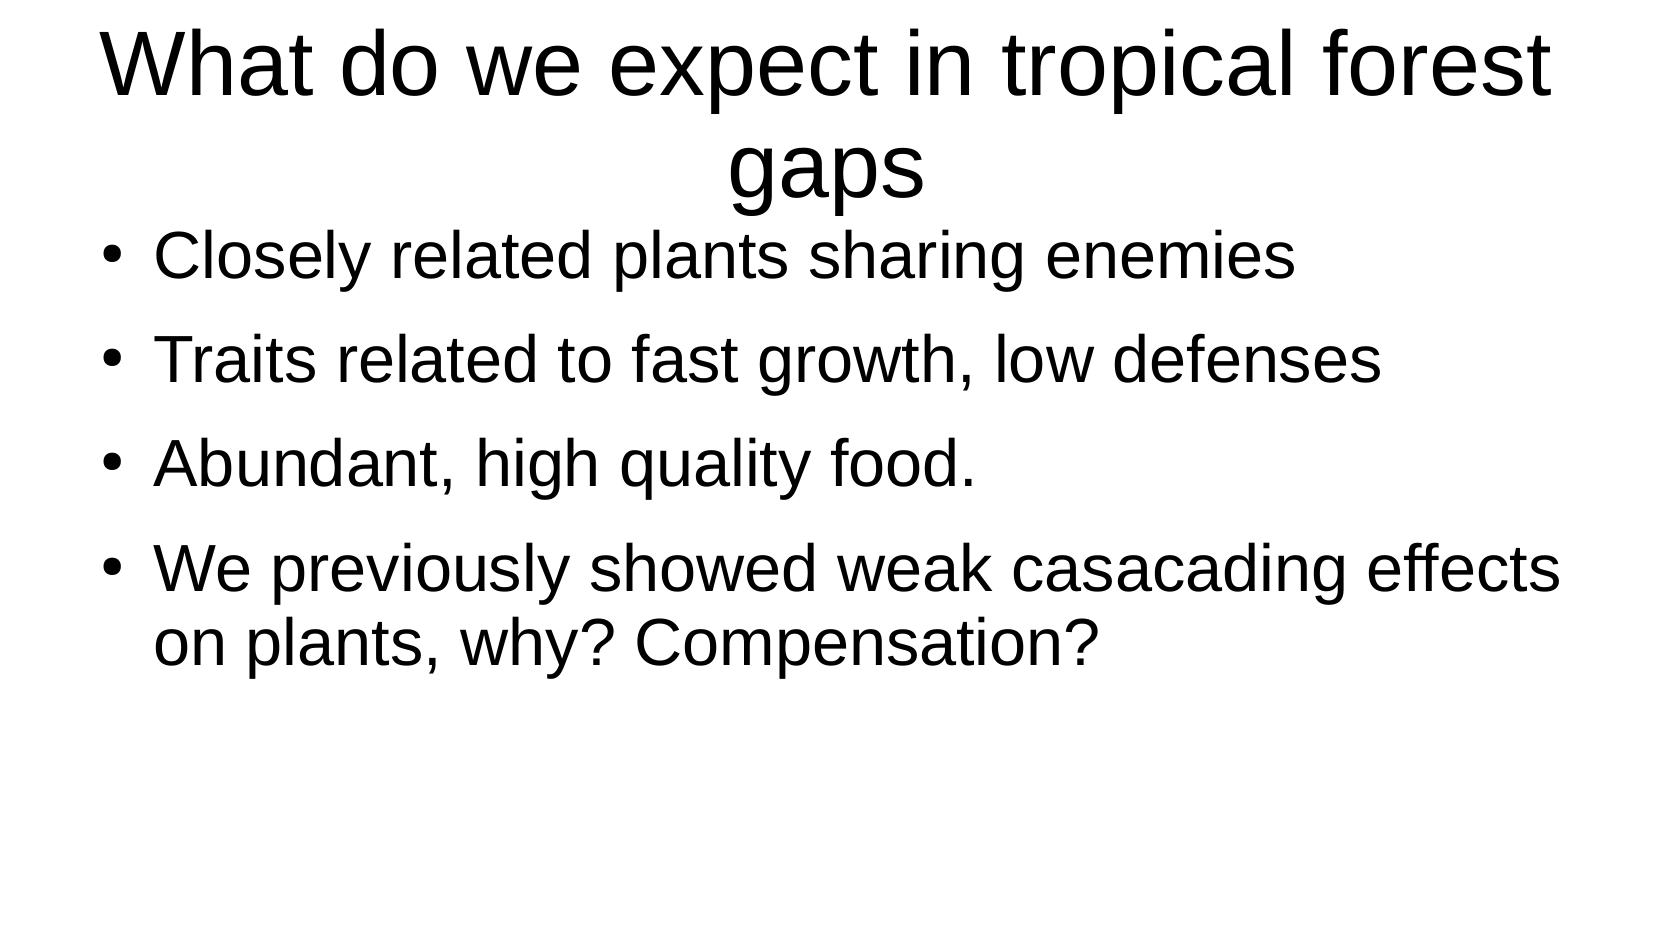

# What do we expect in tropical forest gaps
Closely related plants sharing enemies
Traits related to fast growth, low defenses
Abundant, high quality food.
We previously showed weak casacading effects on plants, why? Compensation?